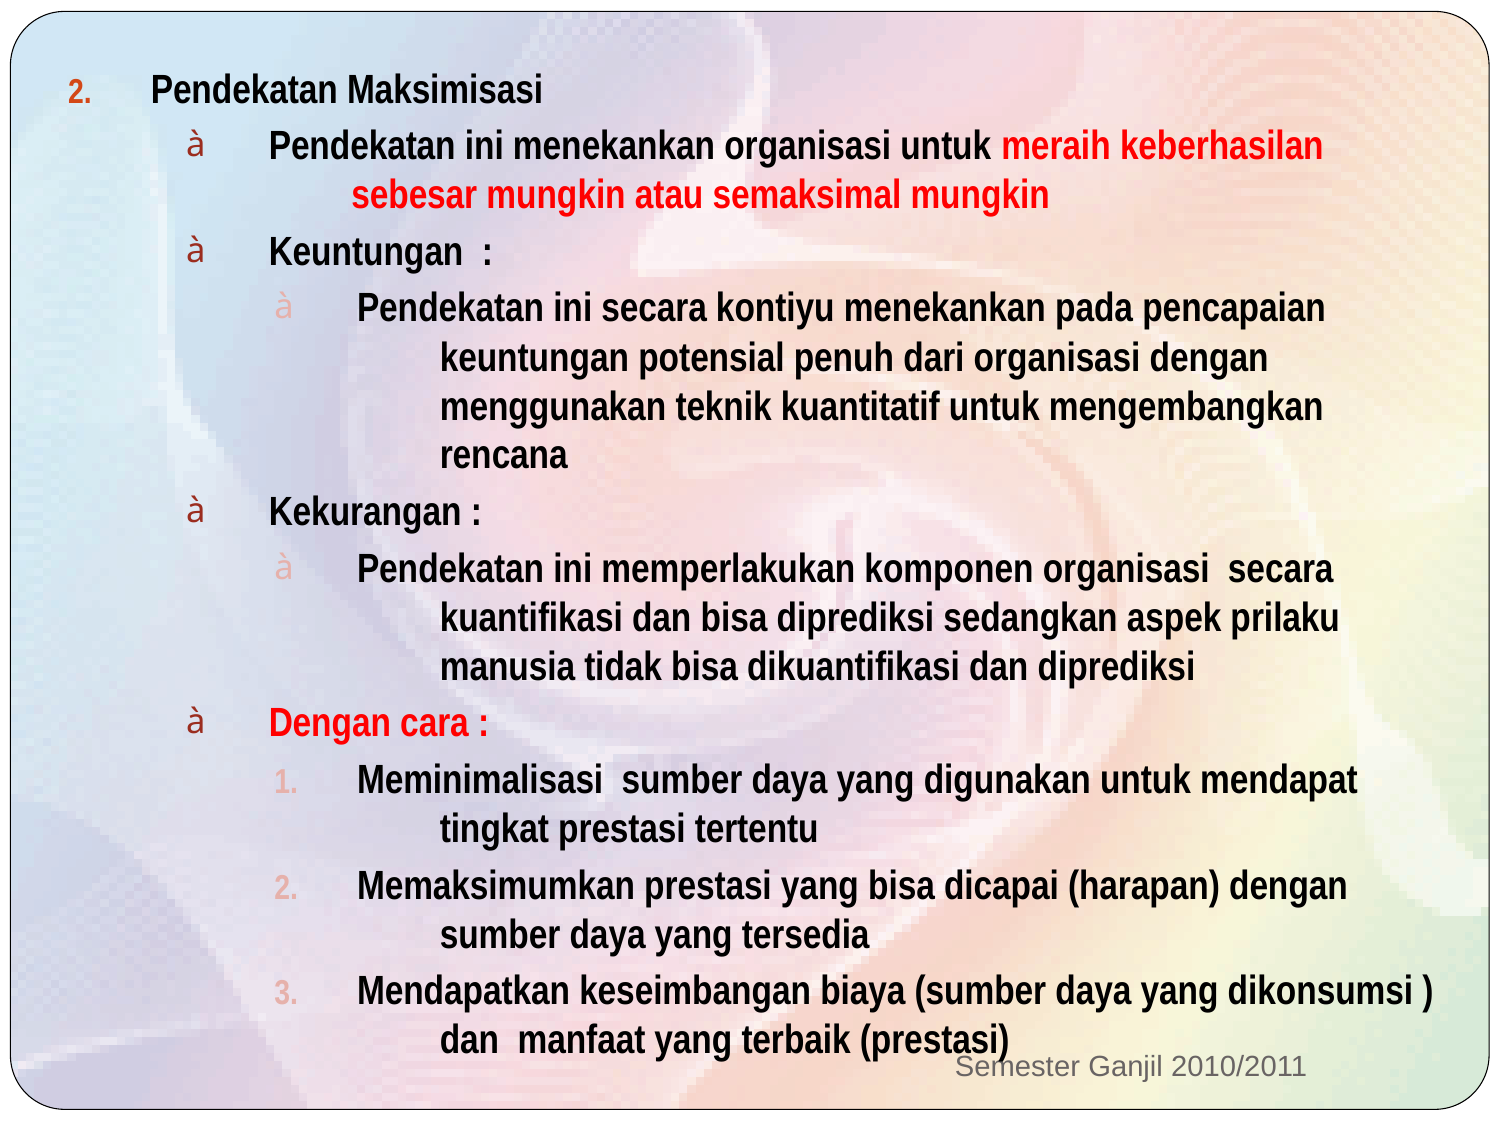

# Pendekatan Maksimisasi
Pendekatan ini menekankan organisasi untuk meraih keberhasilan sebesar mungkin atau semaksimal mungkin
Keuntungan :
Pendekatan ini secara kontiyu menekankan pada pencapaian keuntungan potensial penuh dari organisasi dengan menggunakan teknik kuantitatif untuk mengembangkan rencana
Kekurangan :
Pendekatan ini memperlakukan komponen organisasi secara kuantifikasi dan bisa diprediksi sedangkan aspek prilaku manusia tidak bisa dikuantifikasi dan diprediksi
Dengan cara :
Meminimalisasi sumber daya yang digunakan untuk mendapat tingkat prestasi tertentu
Memaksimumkan prestasi yang bisa dicapai (harapan) dengan sumber daya yang tersedia
Mendapatkan keseimbangan biaya (sumber daya yang dikonsumsi ) dan manfaat yang terbaik (prestasi)
Semester Ganjil 2010/2011